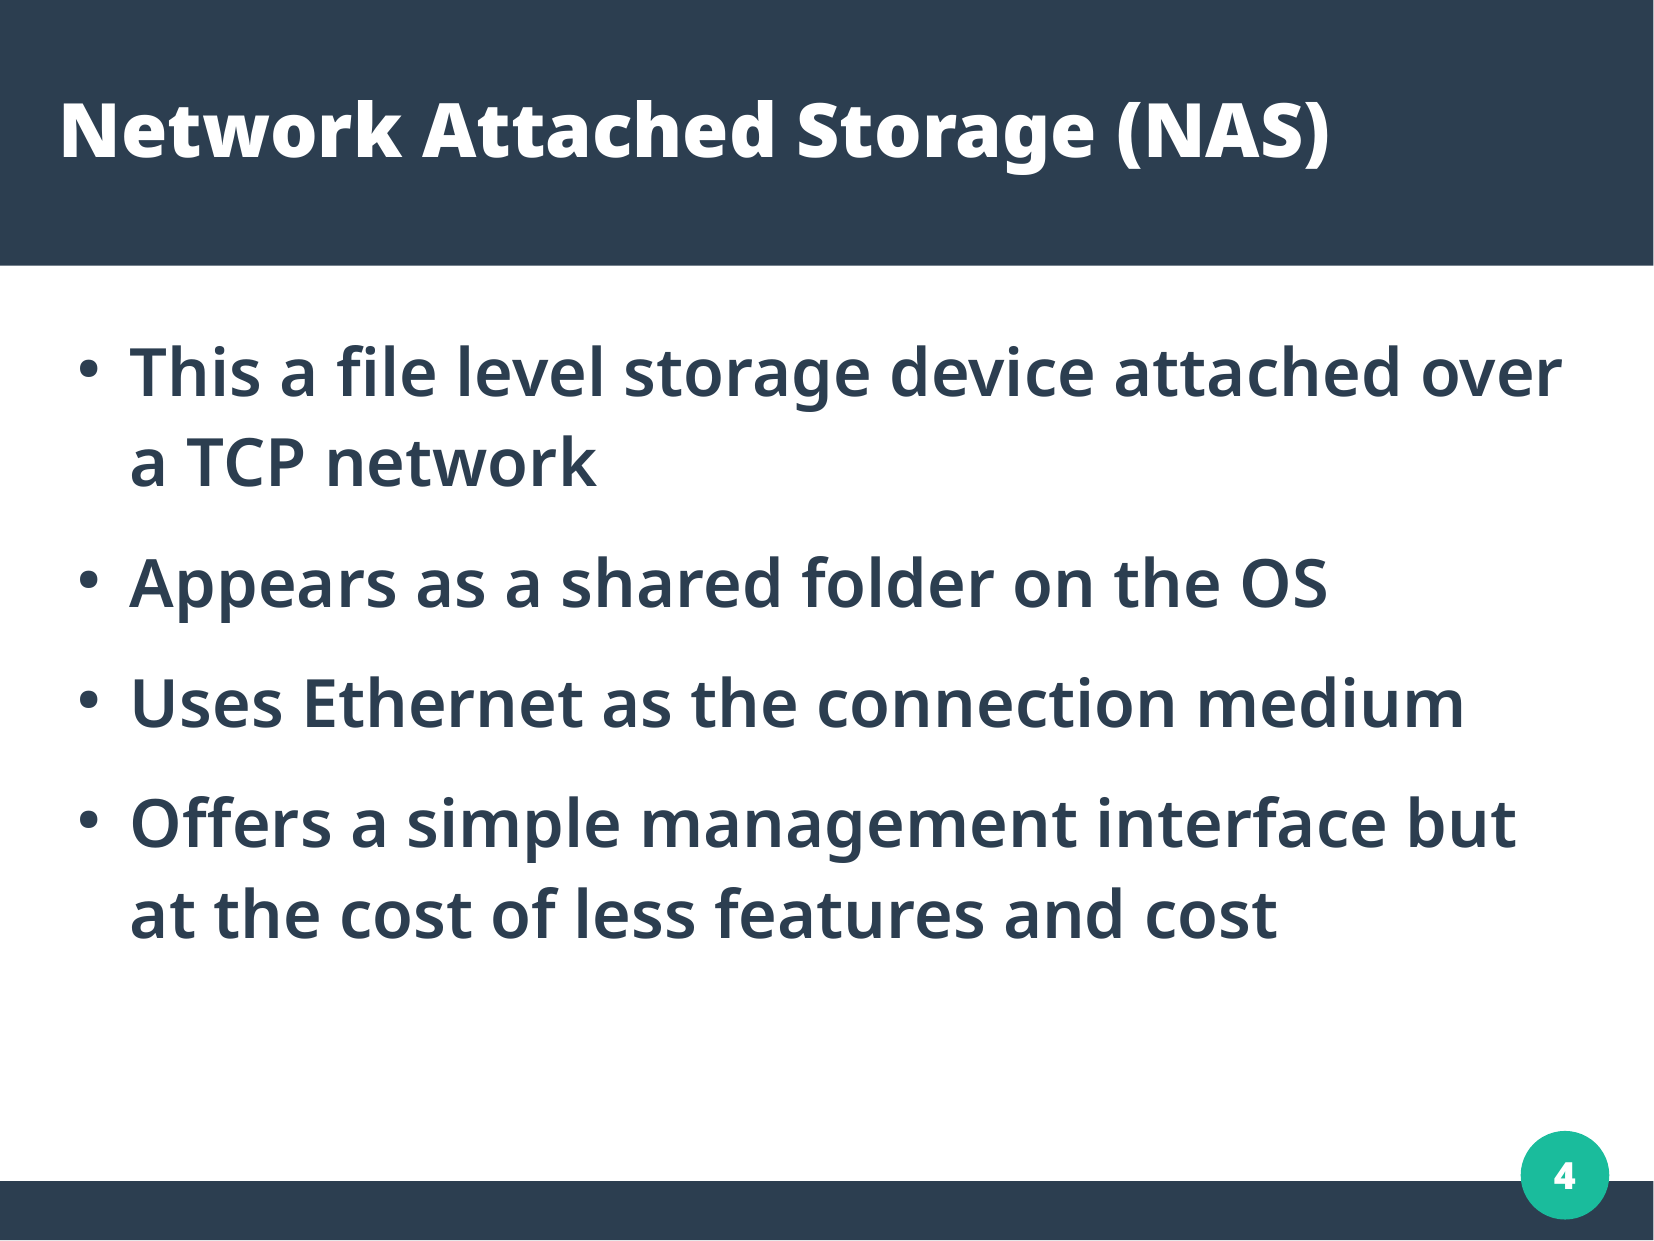

# Network Attached Storage (NAS)
This a file level storage device attached over a TCP network
Appears as a shared folder on the OS
Uses Ethernet as the connection medium
Offers a simple management interface but at the cost of less features and cost
4